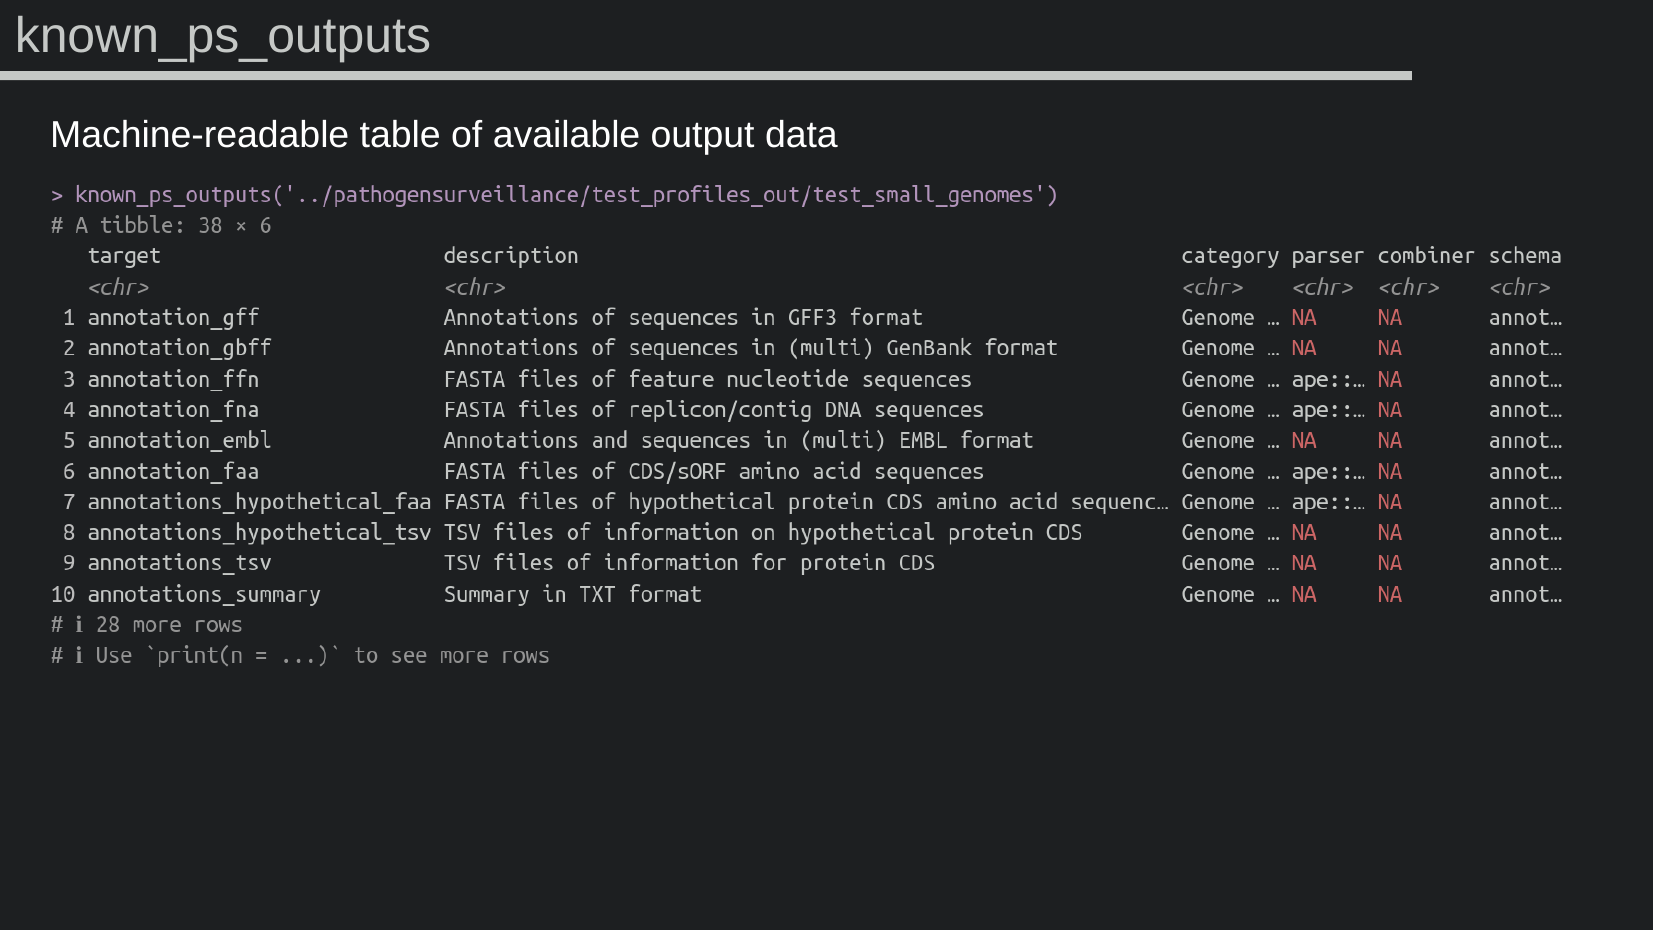

known_ps_outputs
Machine-readable table of available output data